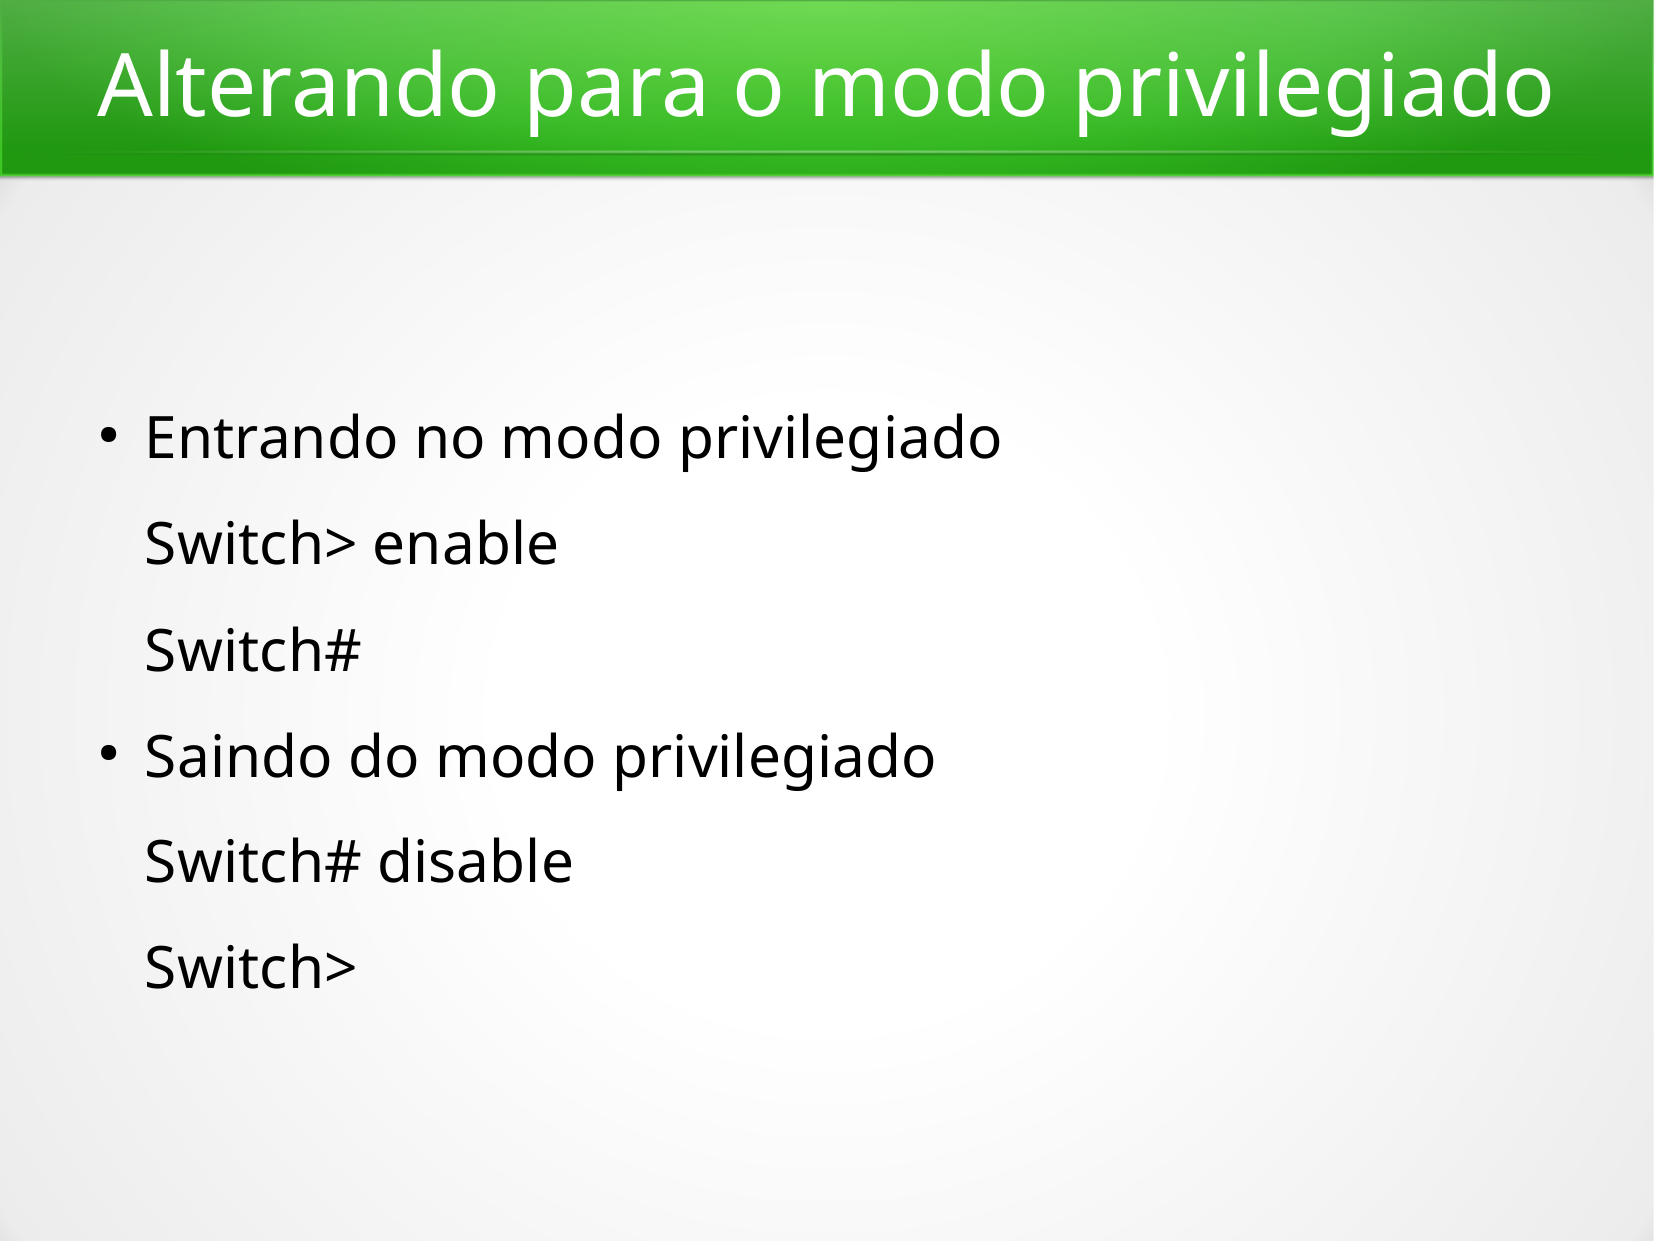

# Alterando para o modo privilegiado
Entrando no modo privilegiado
Switch> enable
Switch#
Saindo do modo privilegiado
Switch# disable
Switch>